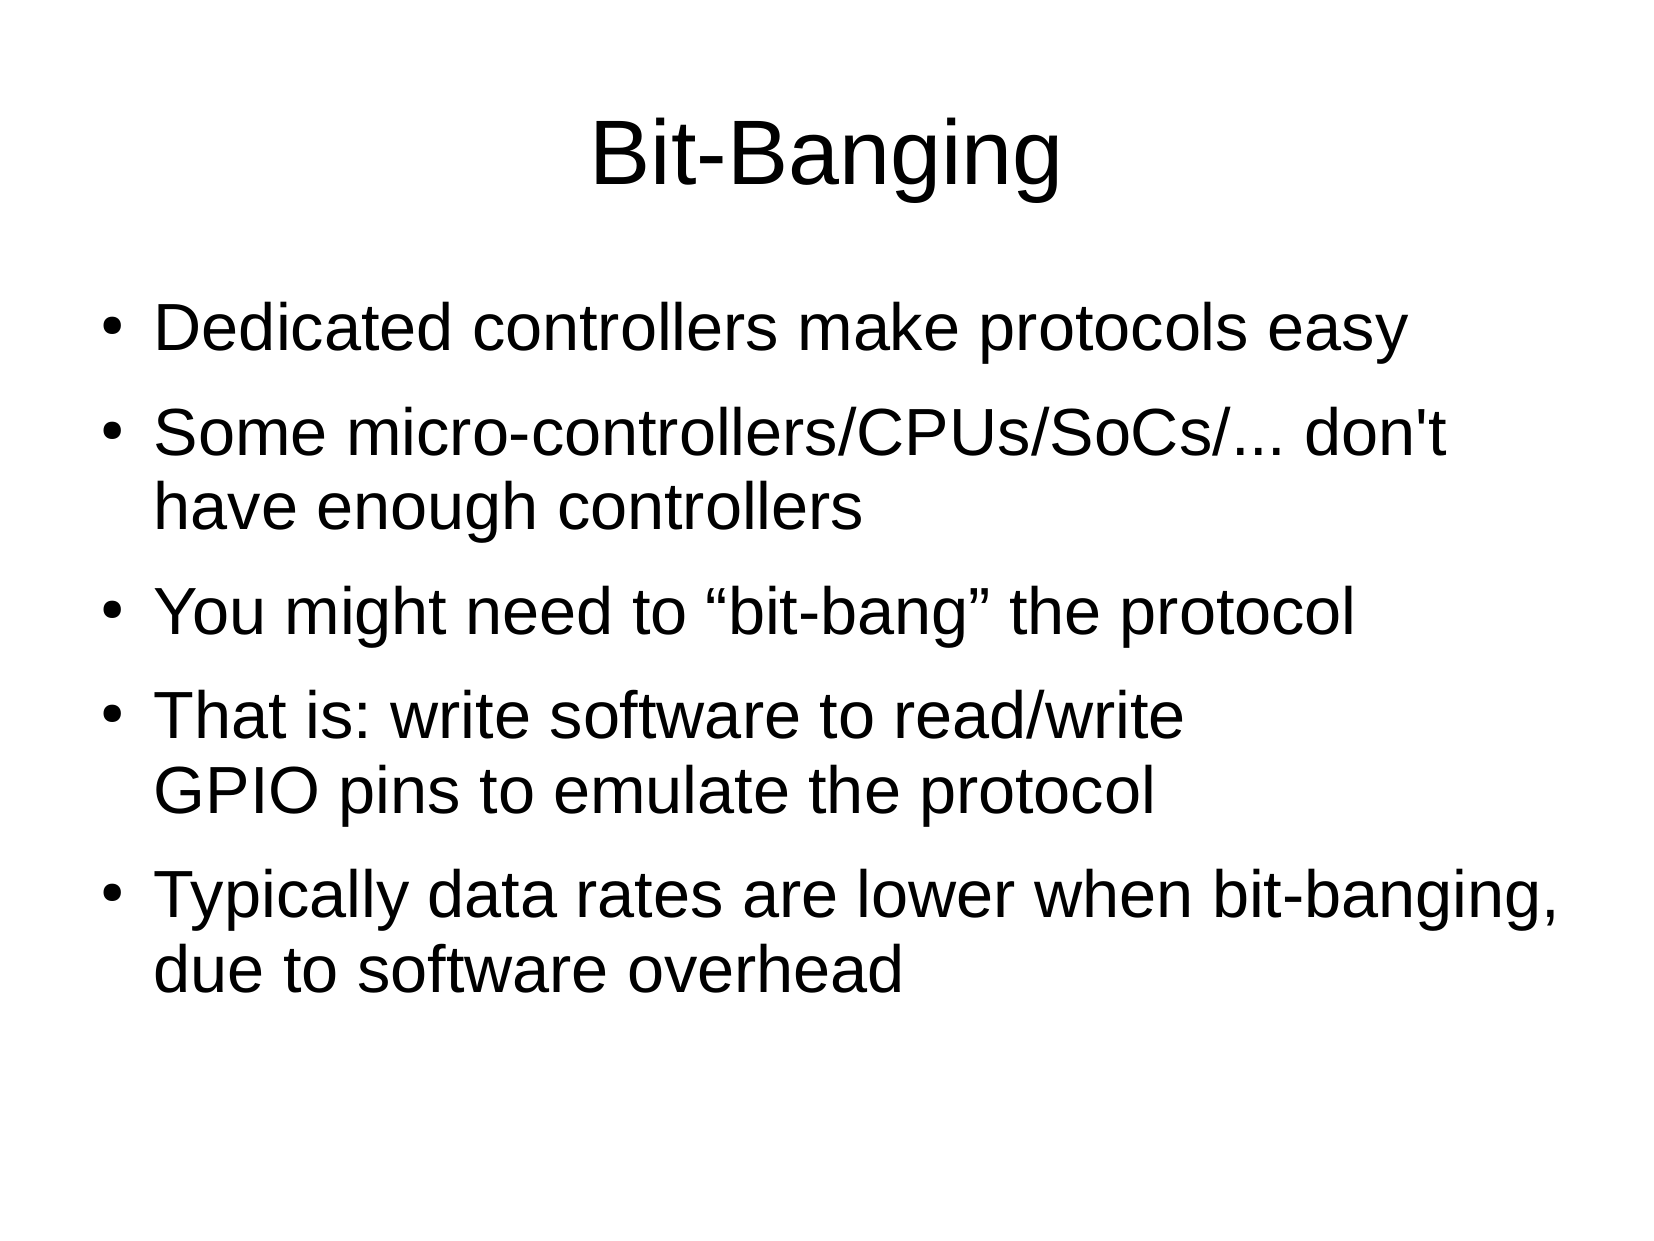

# Bit-Banging
Dedicated controllers make protocols easy
Some micro-controllers/CPUs/SoCs/... don't have enough controllers
You might need to “bit-bang” the protocol
That is: write software to read/write
GPIO pins to emulate the protocol
Typically data rates are lower when bit-banging,
due to software overhead